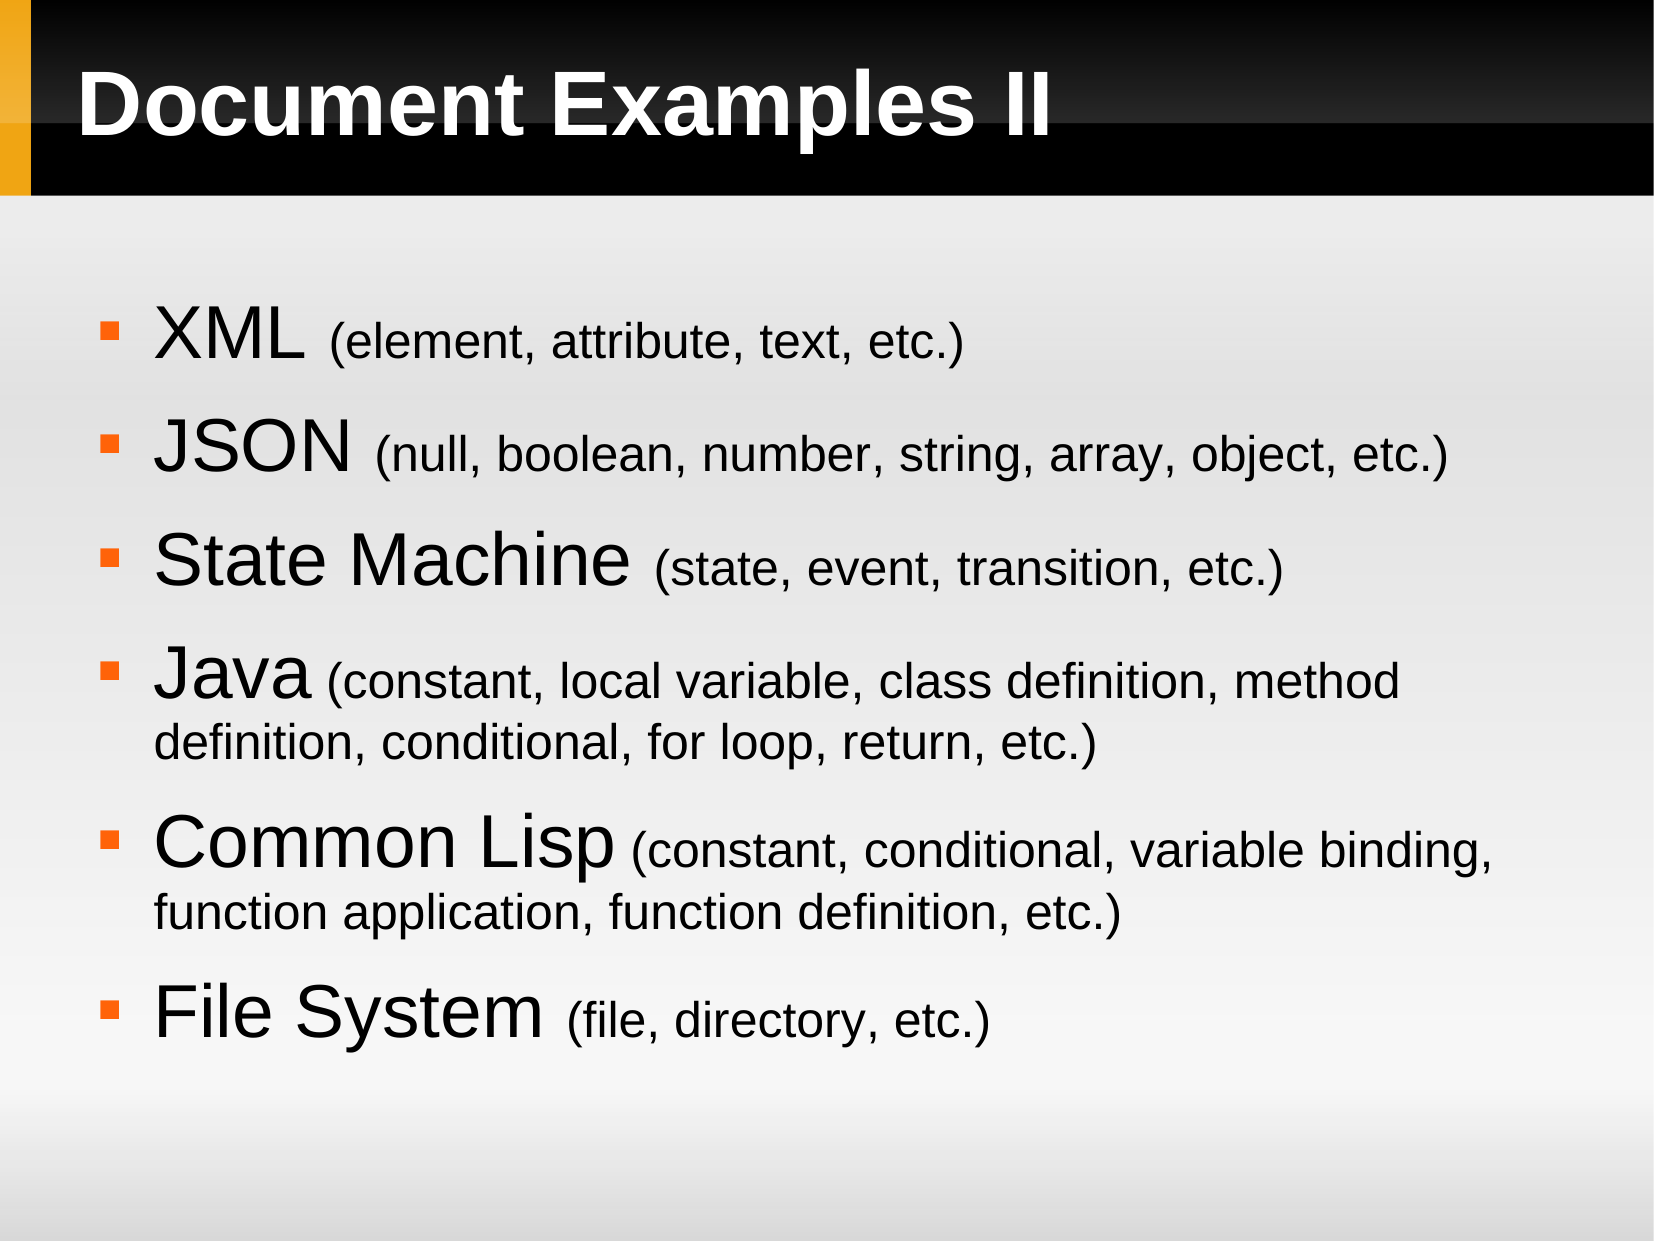

# Document Examples II
XML (element, attribute, text, etc.)
JSON (null, boolean, number, string, array, object, etc.)
State Machine (state, event, transition, etc.)
Java (constant, local variable, class definition, method definition, conditional, for loop, return, etc.)
Common Lisp (constant, conditional, variable binding, function application, function definition, etc.)
File System (file, directory, etc.)